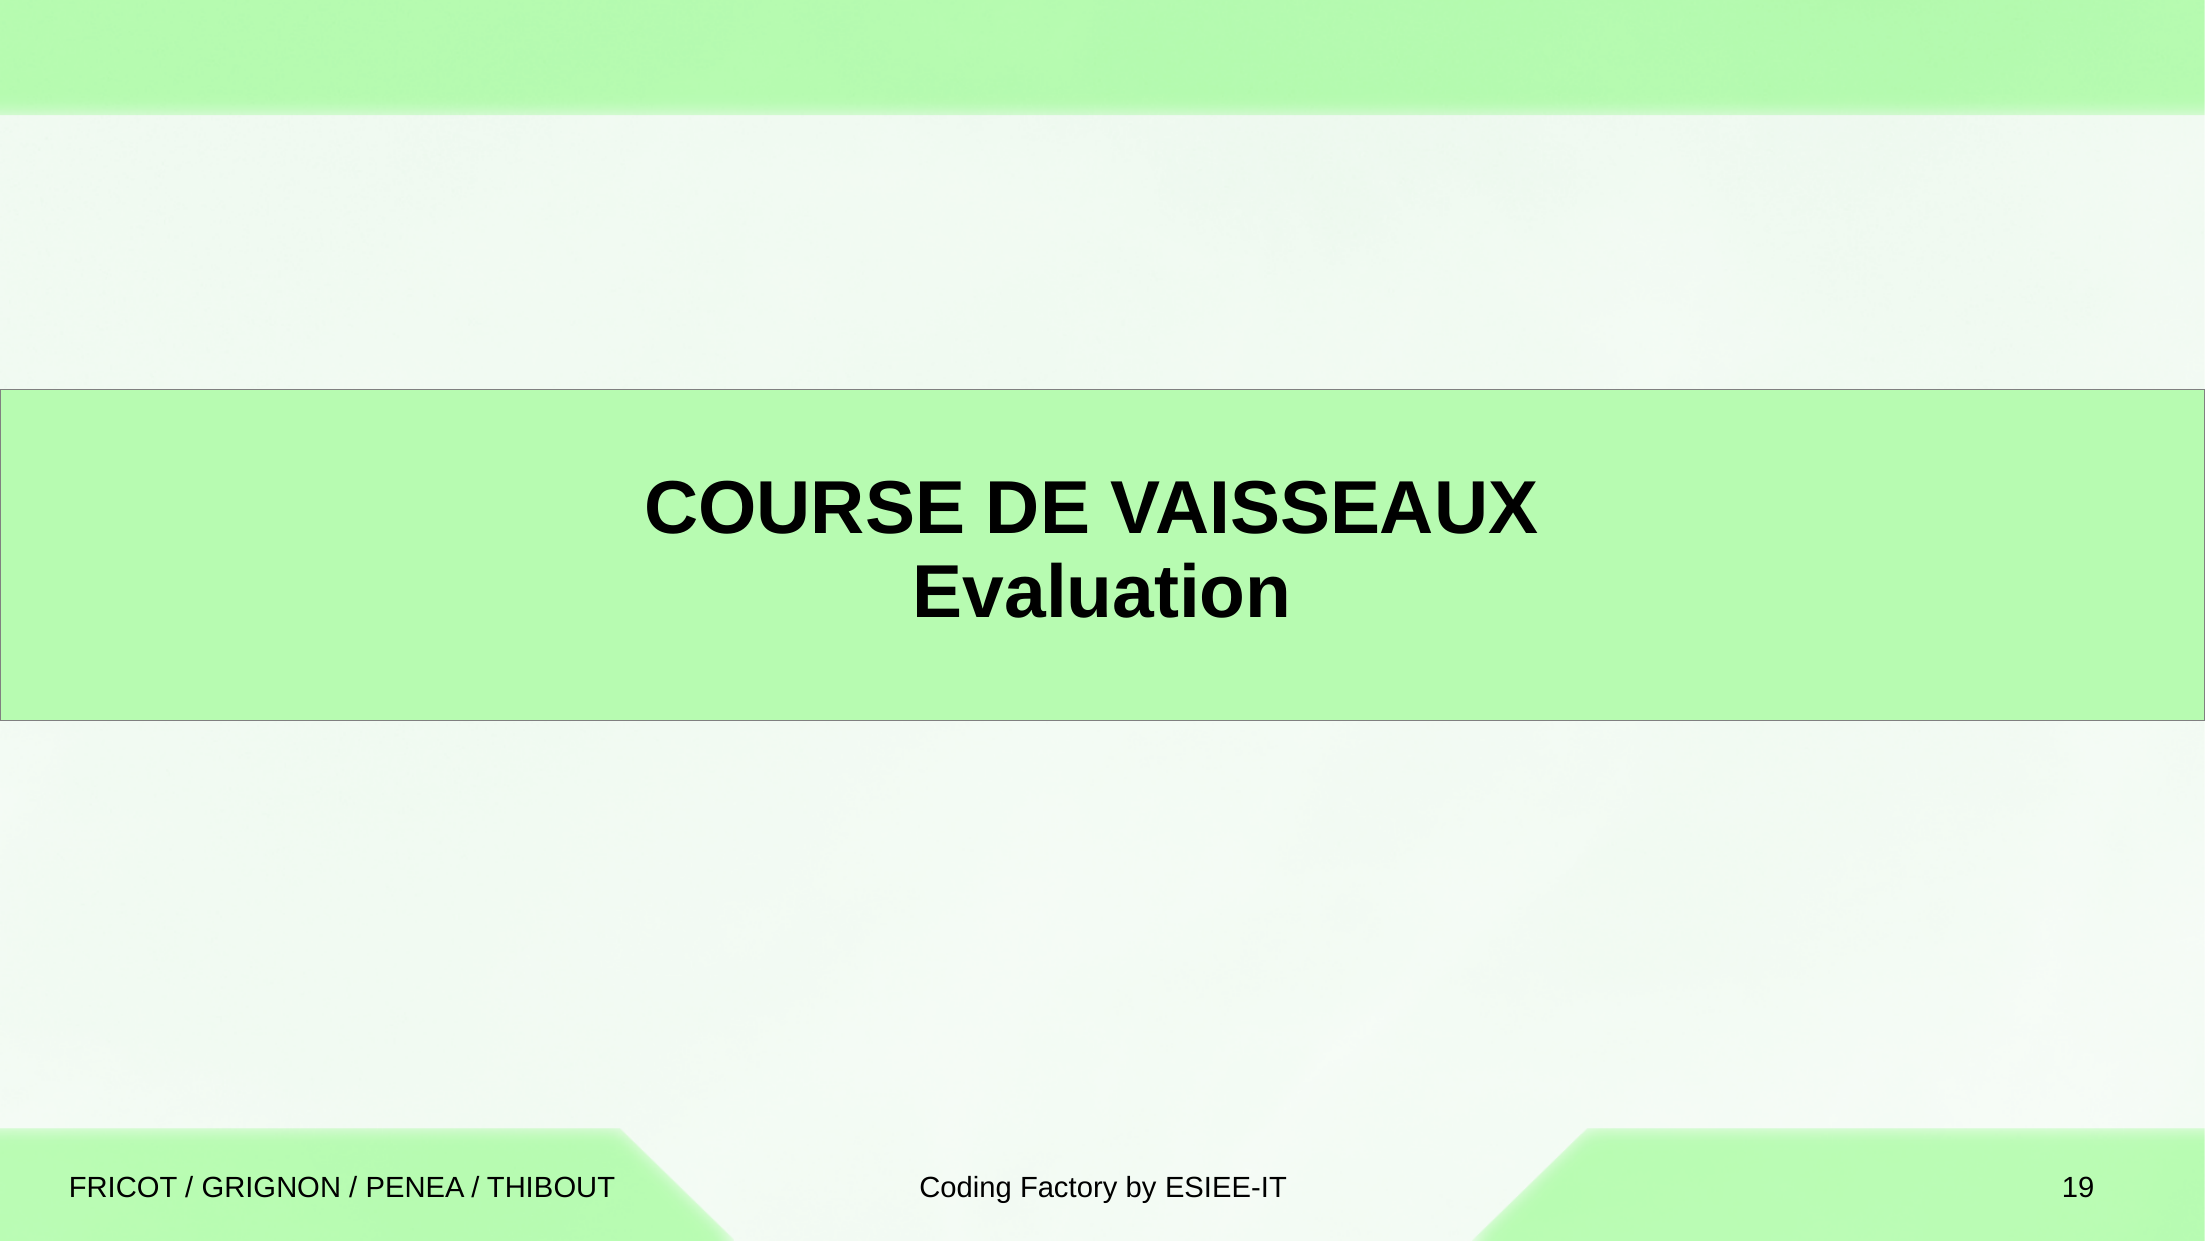

# COURSE DE VAISSEAUX
Evaluation
FRICOT / GRIGNON / PENEA / THIBOUT
Coding Factory by ESIEE-IT
19